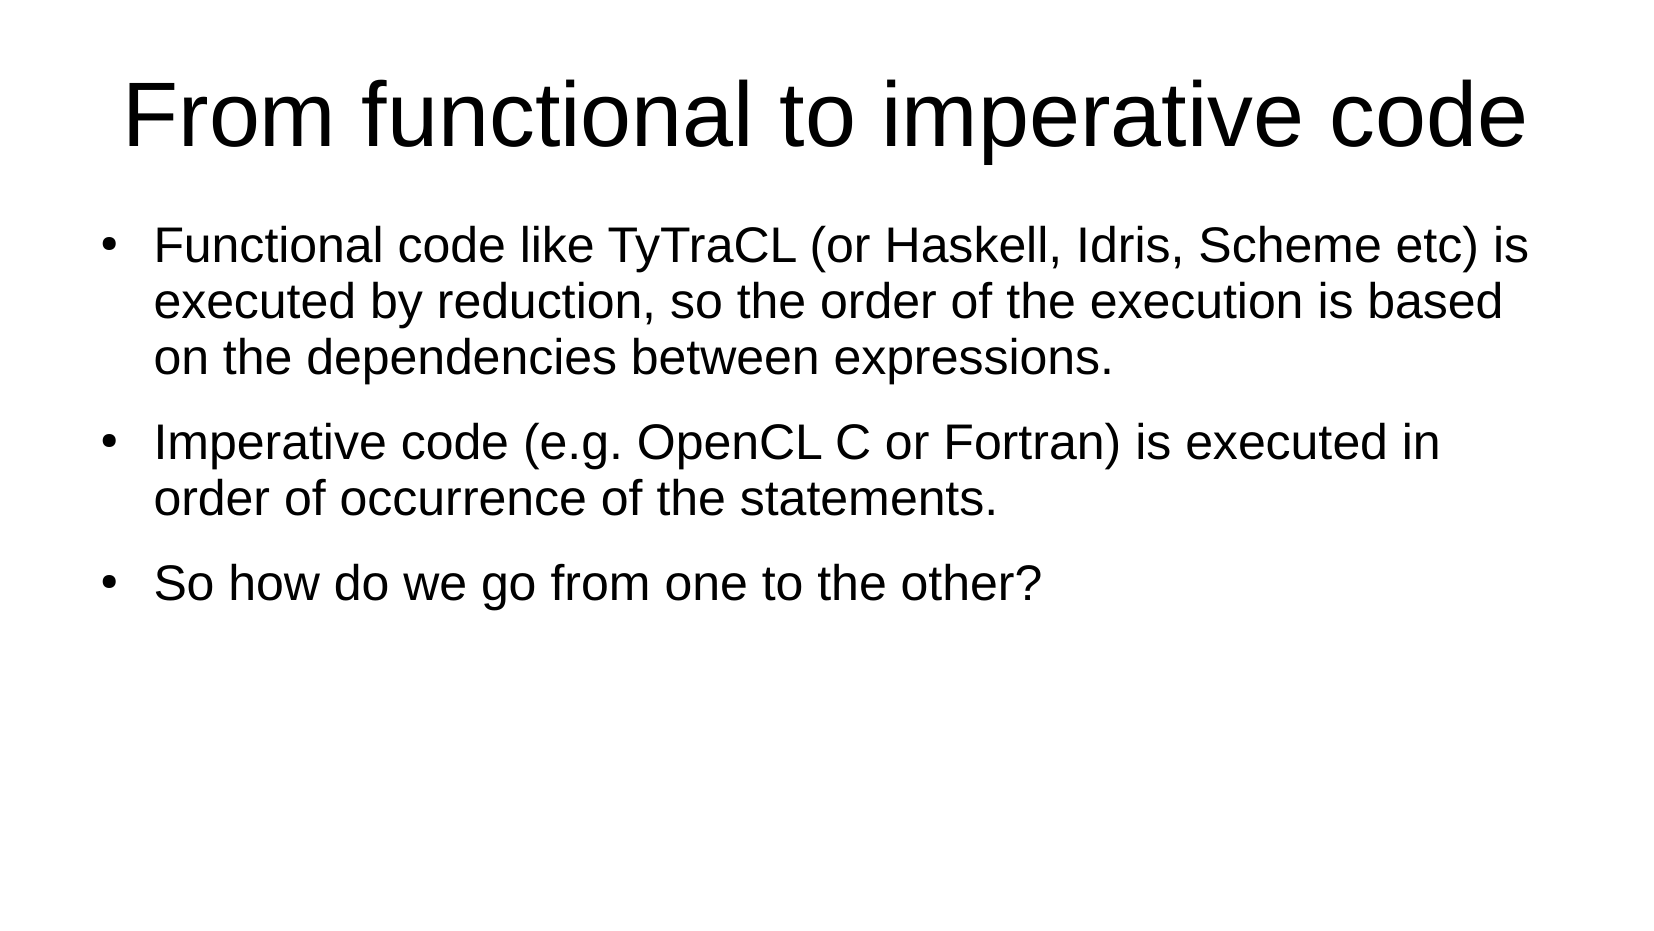

# From functional to imperative code
Functional code like TyTraCL (or Haskell, Idris, Scheme etc) is executed by reduction, so the order of the execution is based on the dependencies between expressions.
Imperative code (e.g. OpenCL C or Fortran) is executed in order of occurrence of the statements.
So how do we go from one to the other?